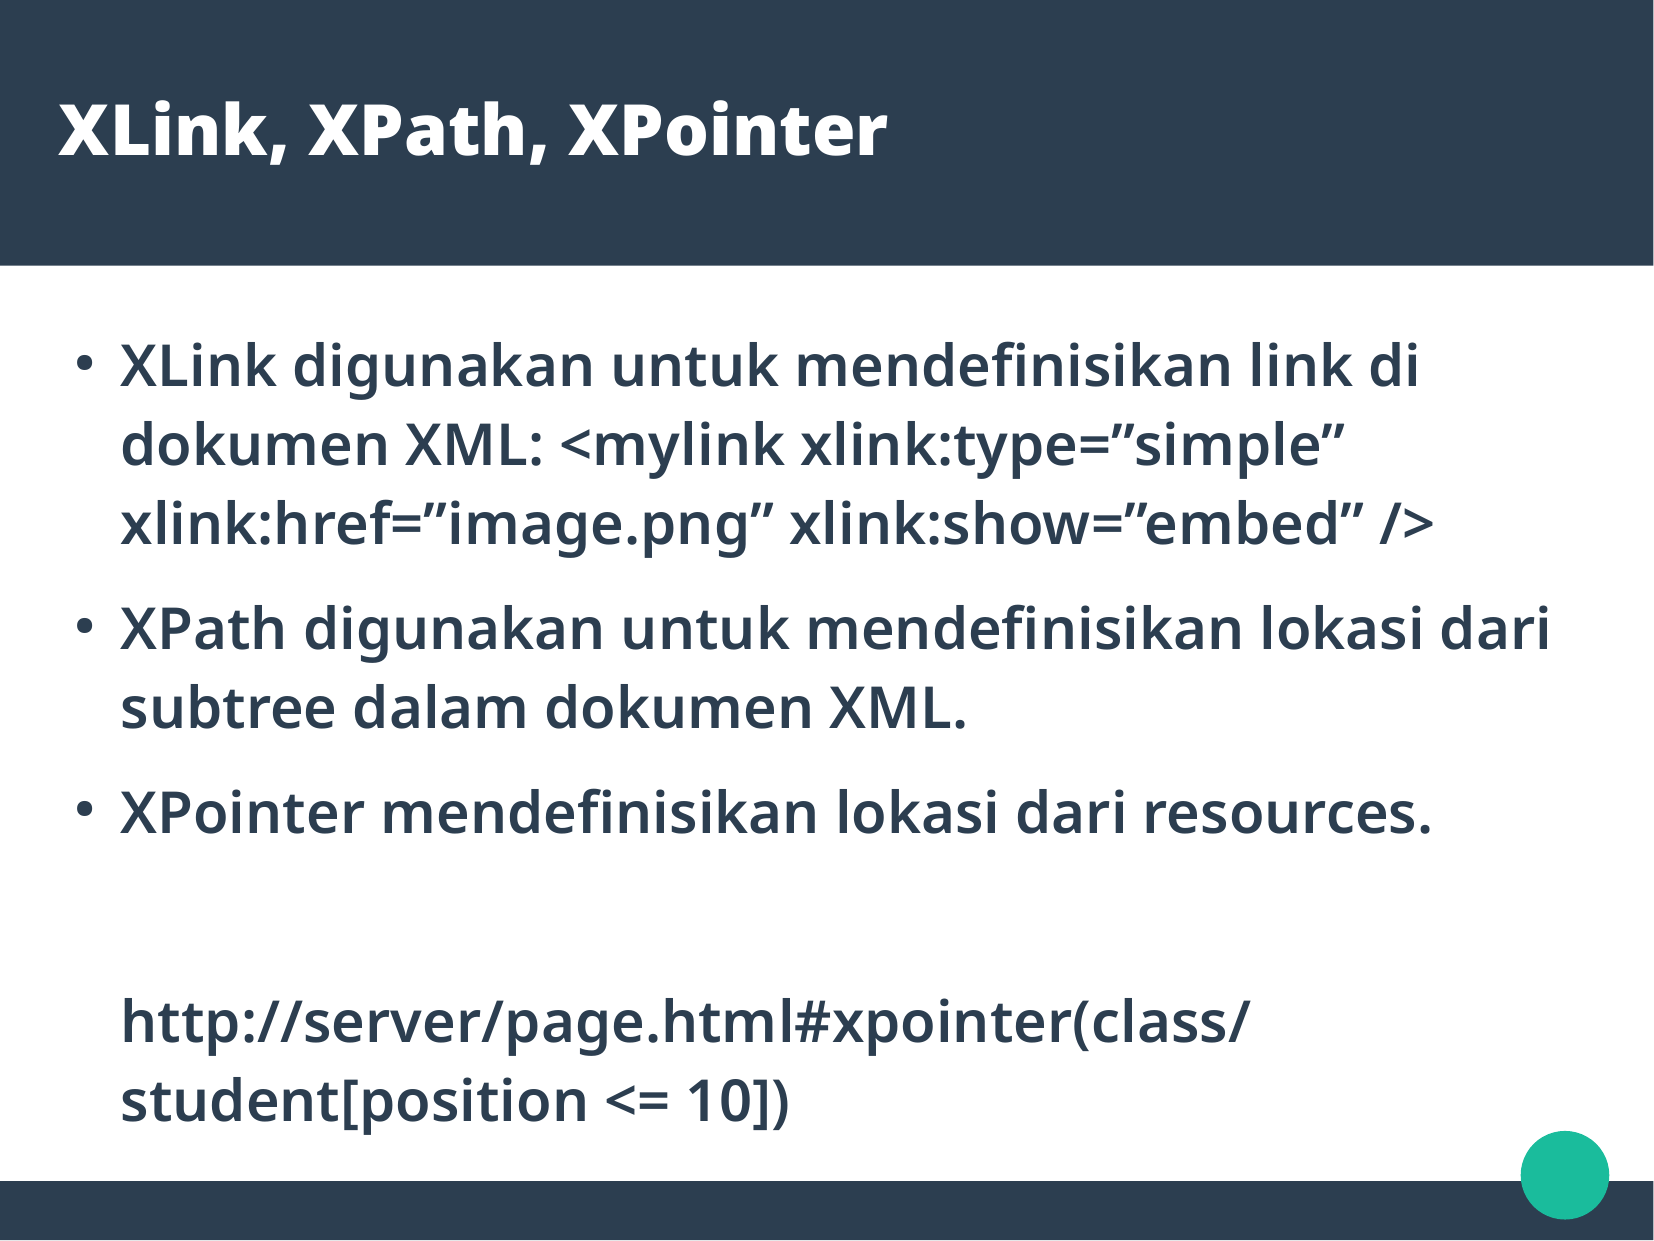

# XLink, XPath, XPointer
XLink digunakan untuk mendefinisikan link di dokumen XML: <mylink xlink:type=”simple” xlink:href=”image.png” xlink:show=”embed” />
XPath digunakan untuk mendefinisikan lokasi dari subtree dalam dokumen XML.
XPointer mendefinisikan lokasi dari resources.
http://server/page.html#xpointer(class/student[position <= 10])